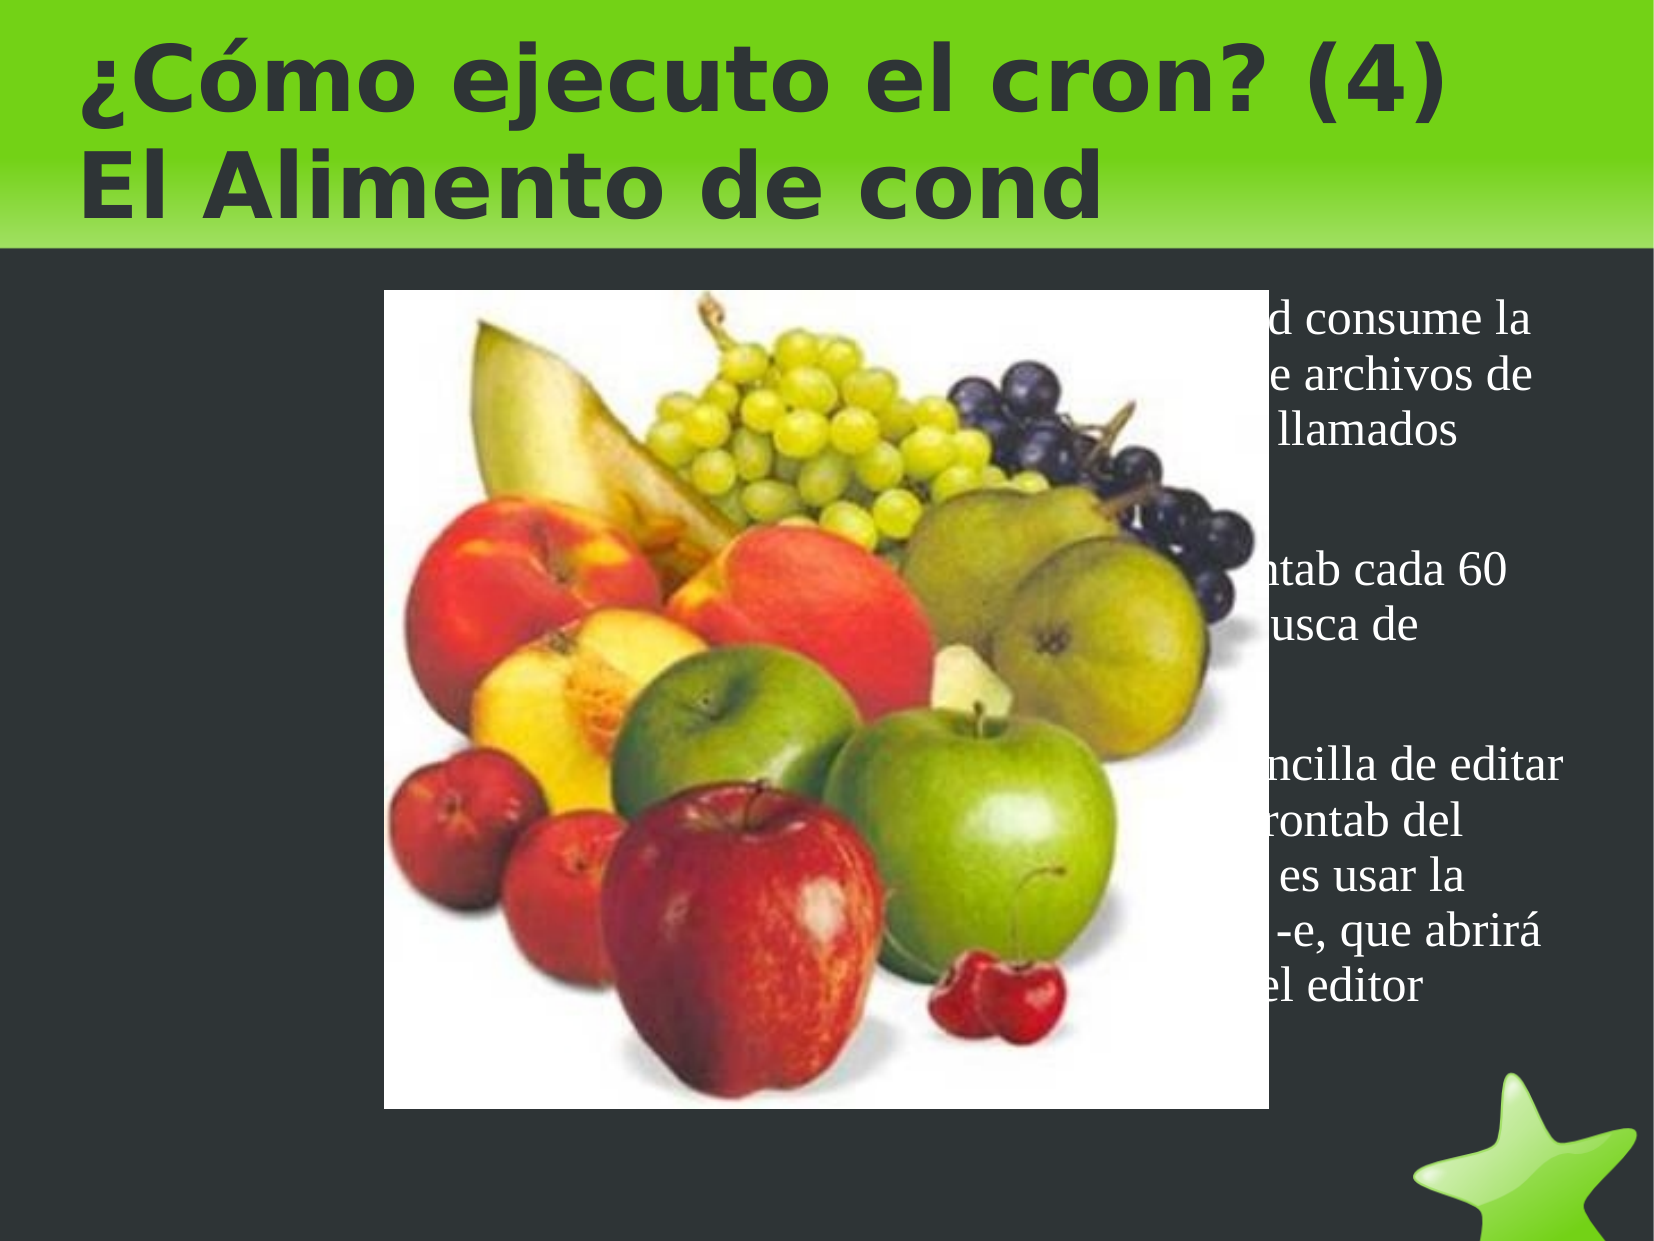

# ¿Cómo ejecuto el cron? (4) El Alimento de cond
El demonio crond consume la información de archivos de configuración llamados crontab.
Crond lee el crontab cada 60 segundos en busca de cambios.
La forma más sencilla de editar este archivo crontab del usuario actual es usar la orden contrab -e, que abrirá el archivo en el editor configurado.